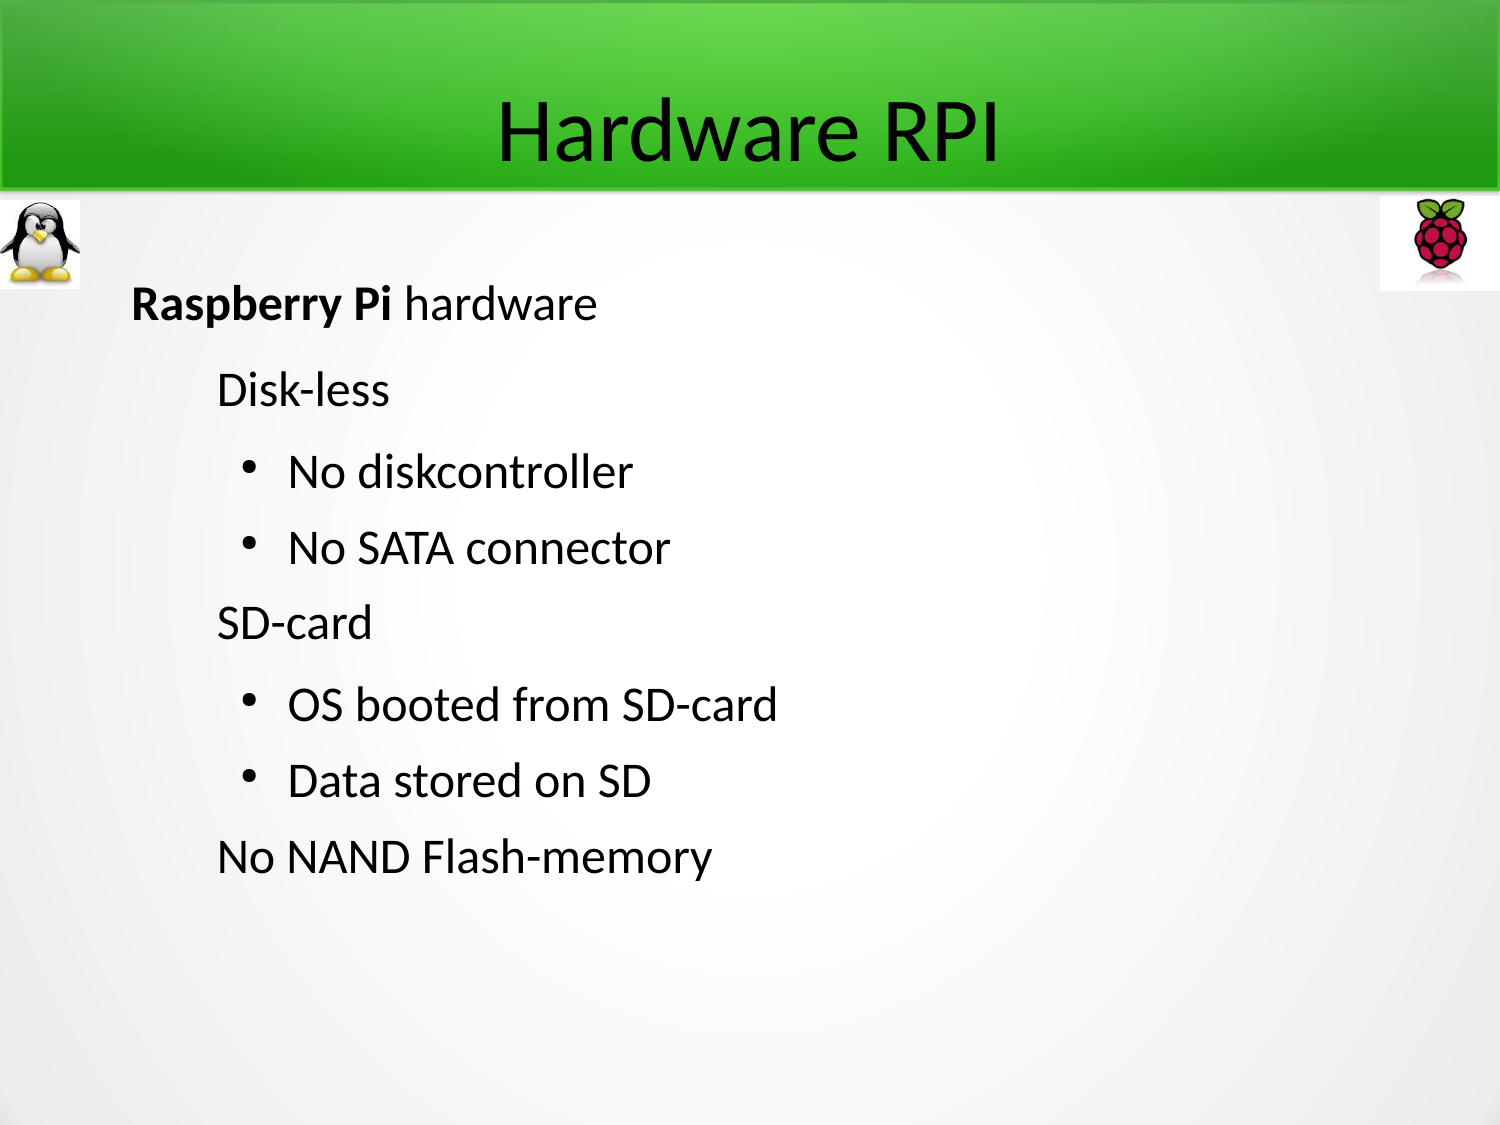

# Hardware RPI
Raspberry Pi hardware
Disk-less
No diskcontroller
No SATA connector
SD-card
OS booted from SD-card
Data stored on SD
No NAND Flash-memory